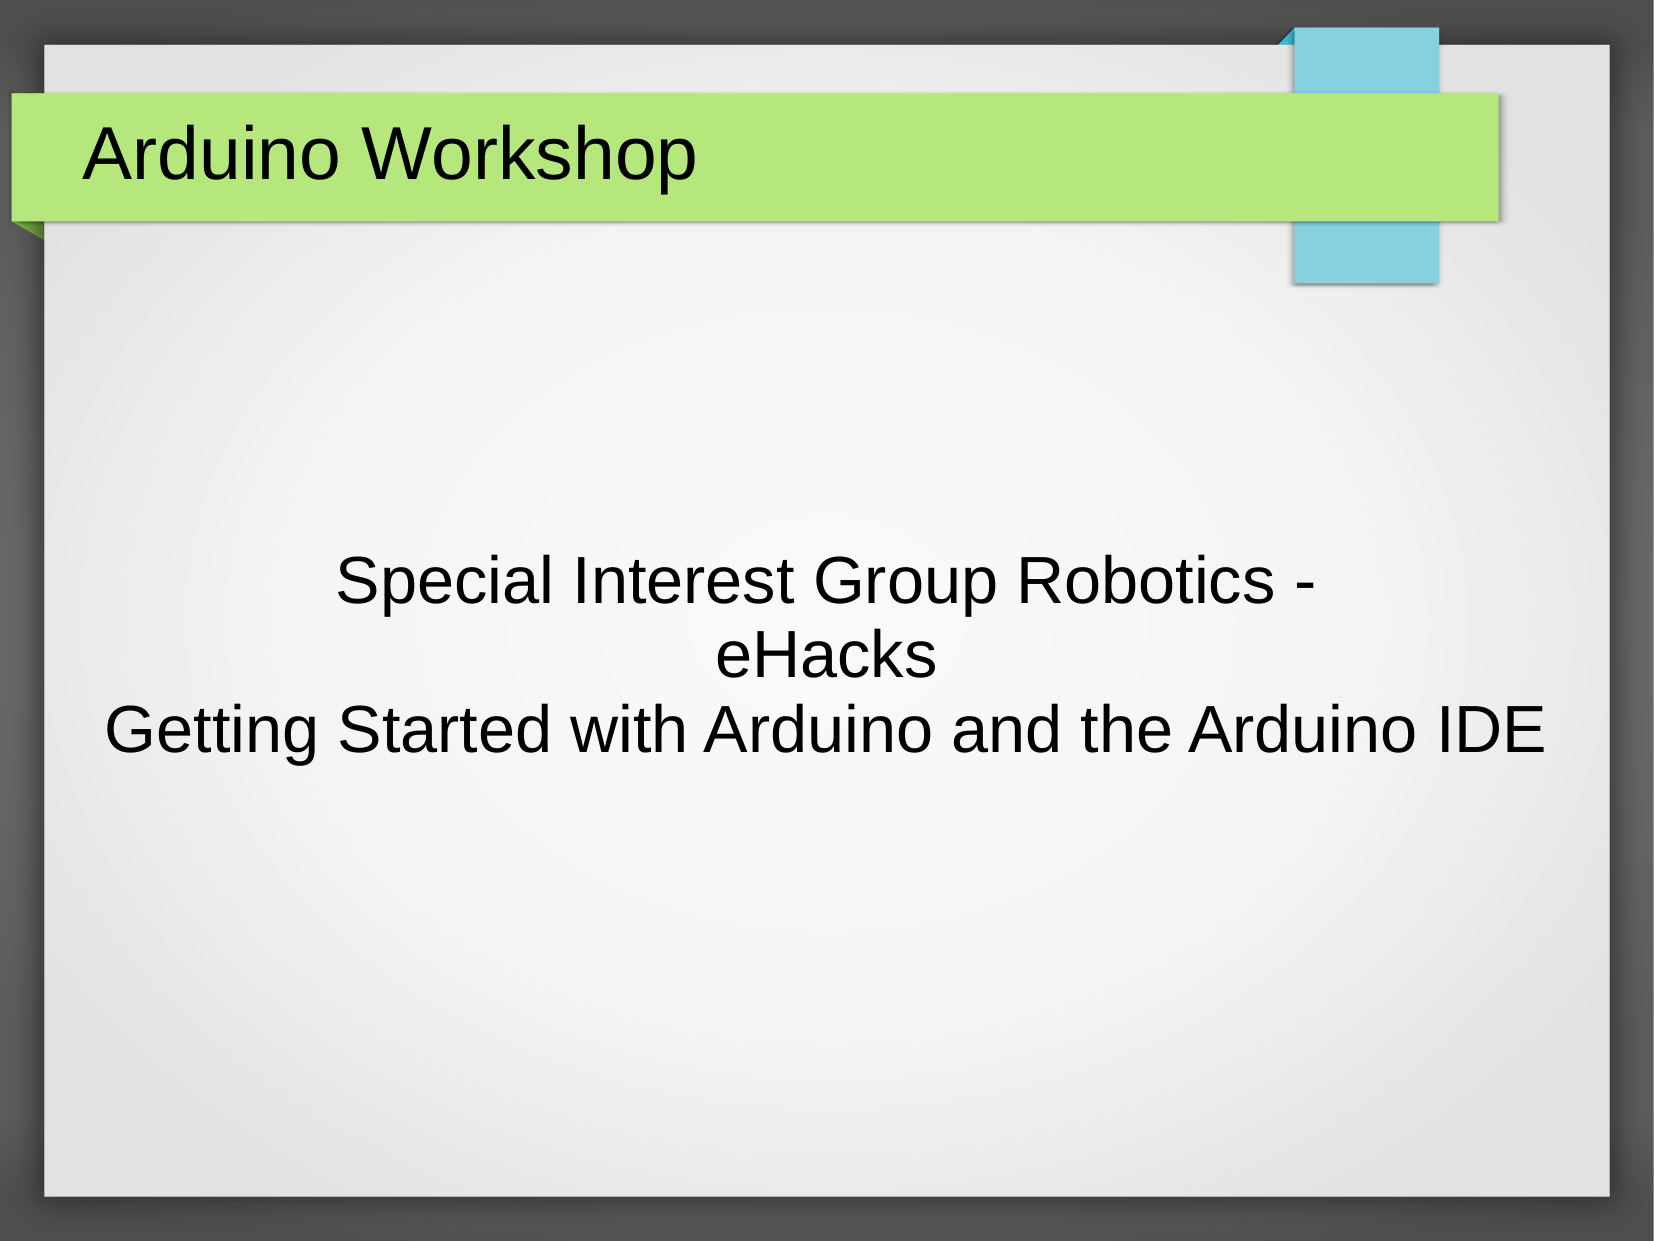

# Arduino Workshop
Special Interest Group Robotics -
eHacks
Getting Started with Arduino and the Arduino IDE